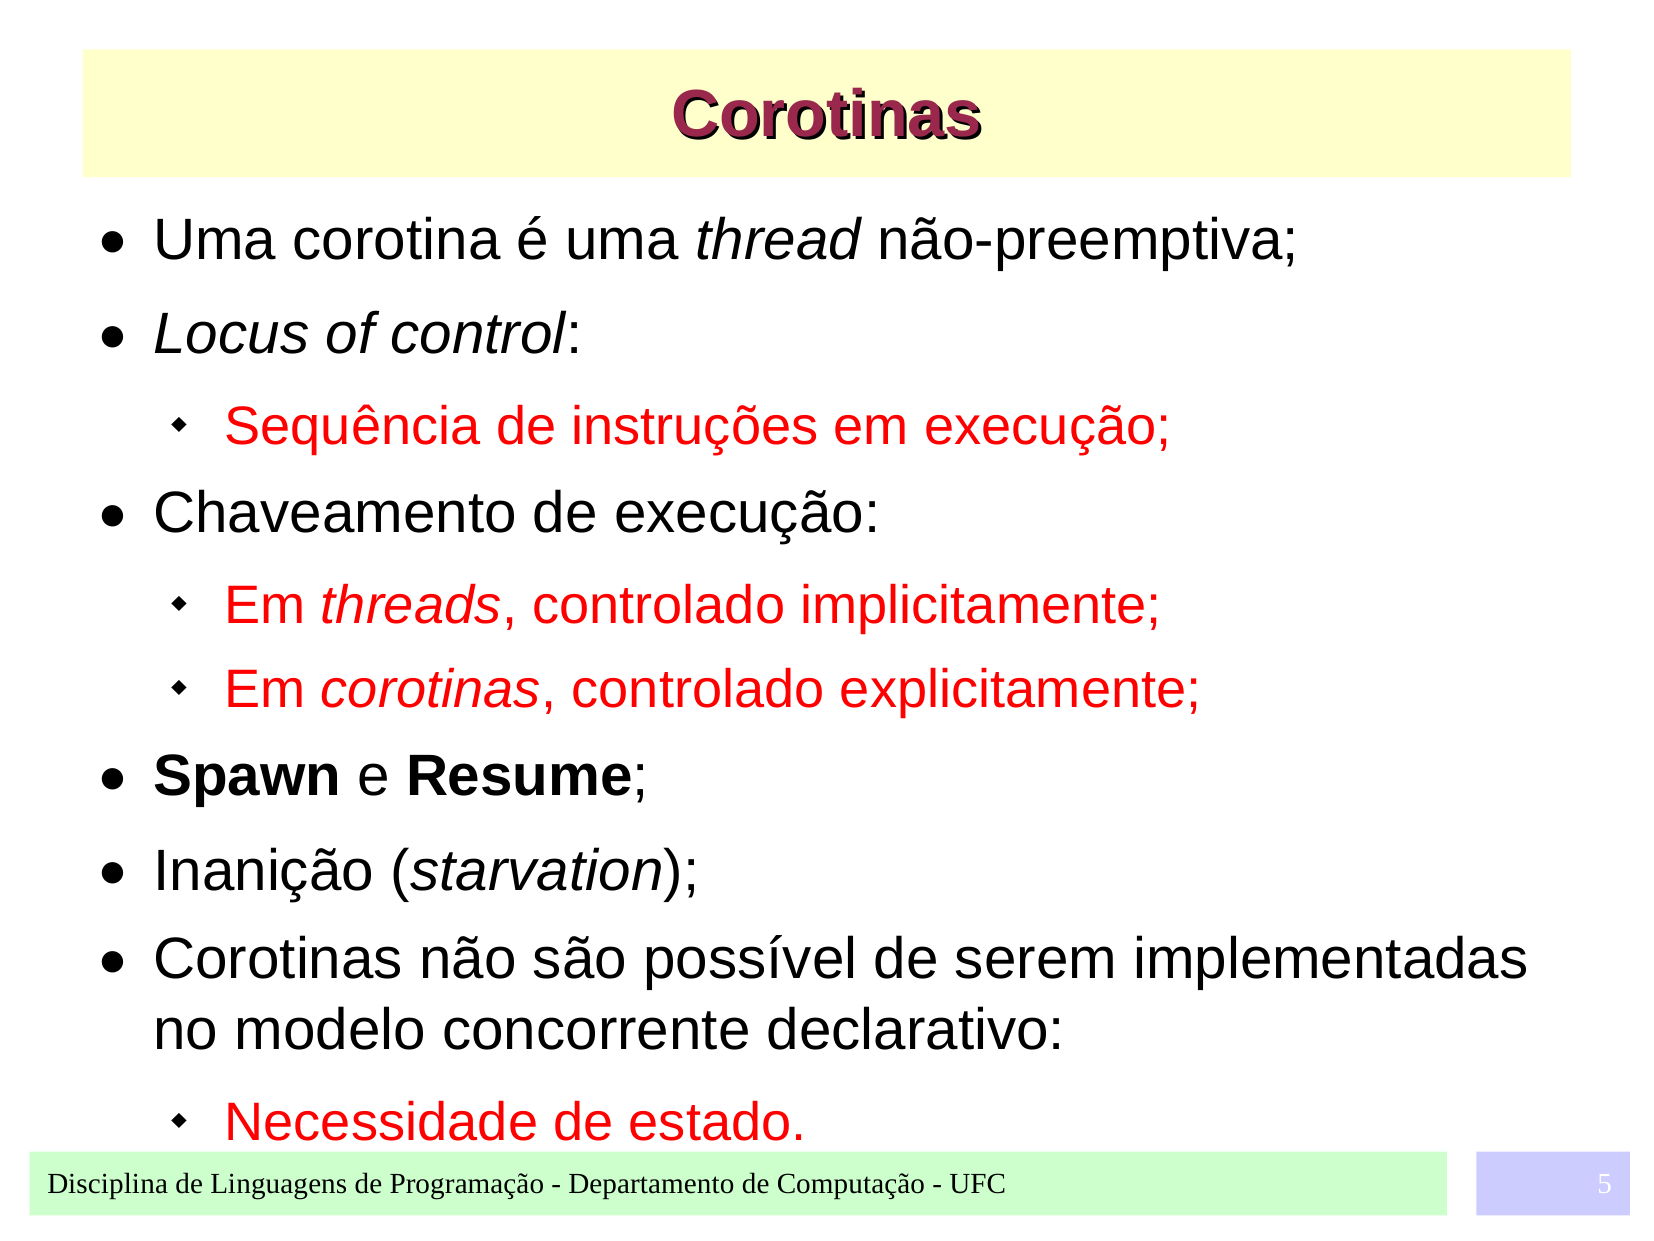

# Corotinas
Uma corotina é uma thread não-preemptiva;
Locus of control:
Sequência de instruções em execução;
Chaveamento de execução:
Em threads, controlado implicitamente;
Em corotinas, controlado explicitamente;
Spawn e Resume;
Inanição (starvation);
Corotinas não são possível de serem implementadas no modelo concorrente declarativo:
Necessidade de estado.
Disciplina de Linguagens de Programação - Departamento de Computação - UFC
5